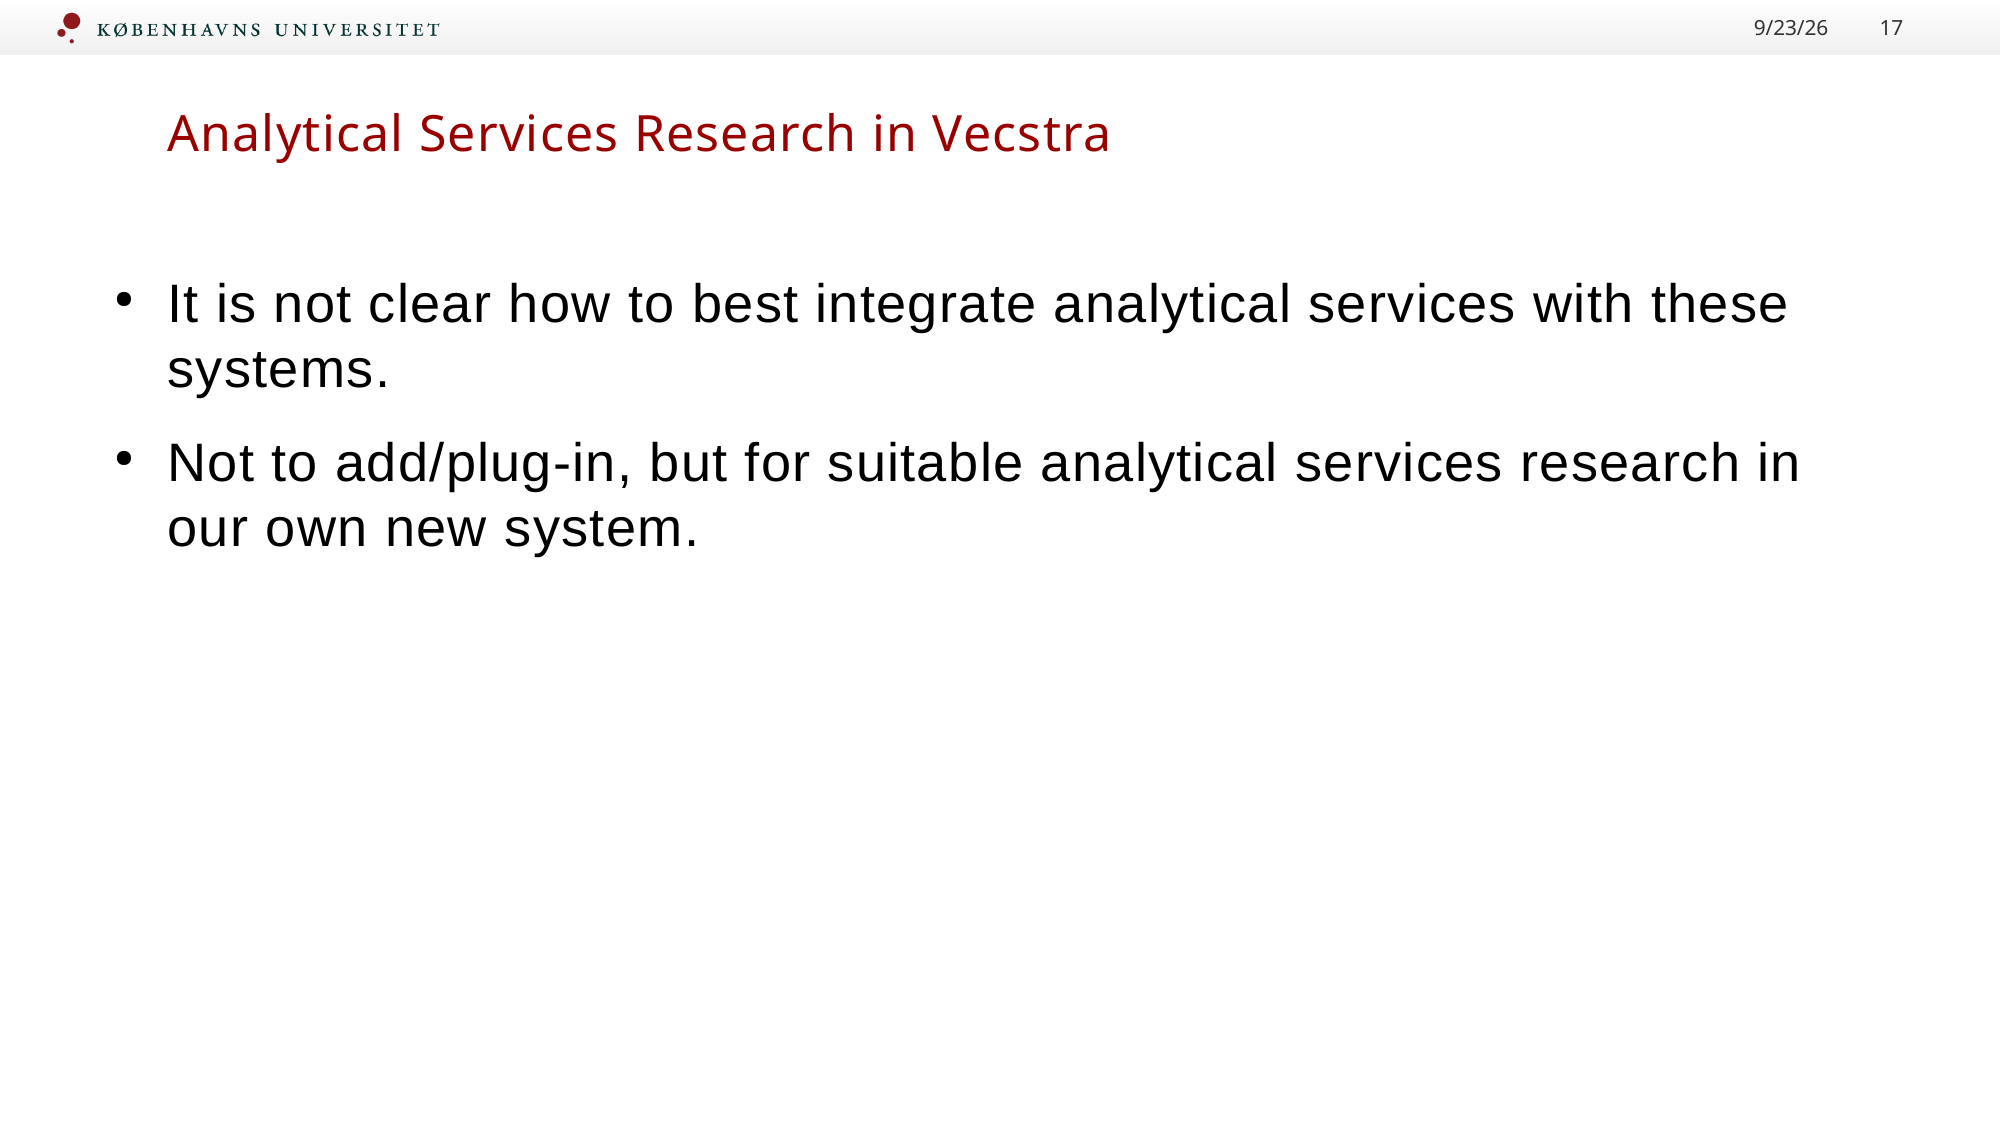

#
Analytical Services Research in Vecstra
It is not clear how to best integrate analytical services with these systems.
Not to add/plug-in, but for suitable analytical services research in our own new system.